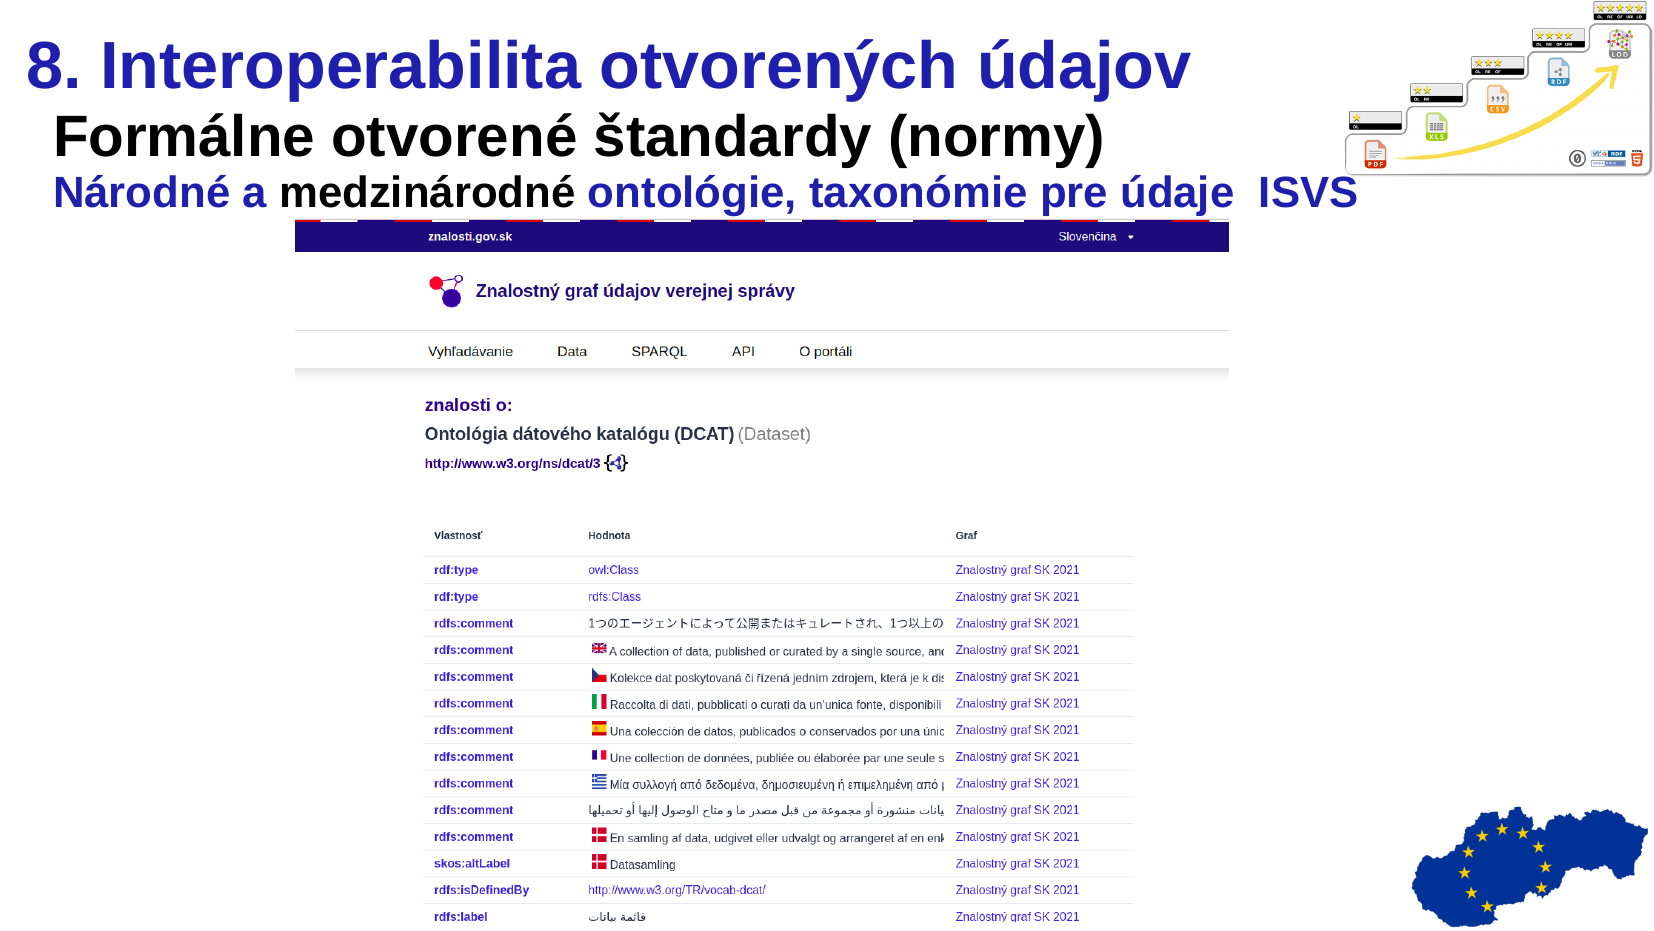

# 8. Interoperabilita otvorených údajov
Formálne otvorené štandardy (normy)
Národné a medzinárodné ontológie, taxonómie pre údaje ISVS